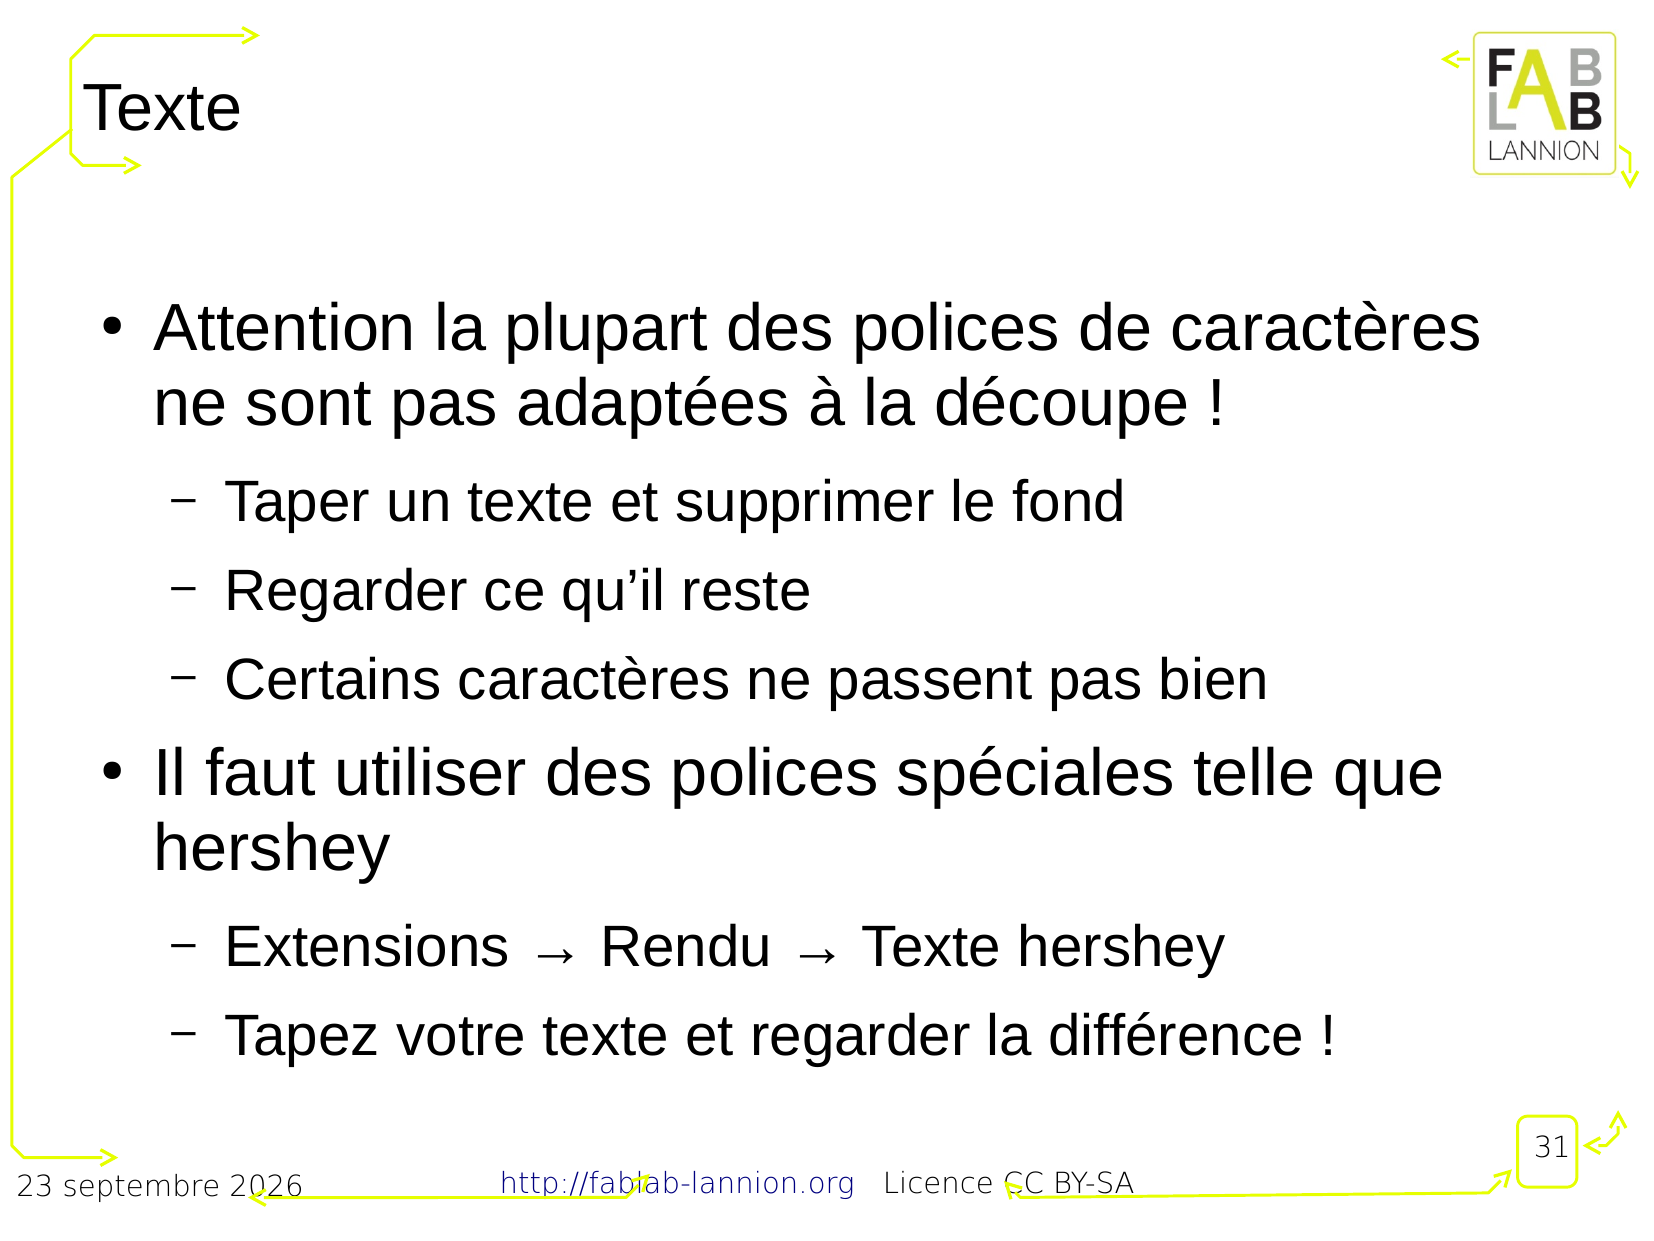

# Texte
Attention la plupart des polices de caractères ne sont pas adaptées à la découpe !
Taper un texte et supprimer le fond
Regarder ce qu’il reste
Certains caractères ne passent pas bien
Il faut utiliser des polices spéciales telle que hershey
Extensions → Rendu → Texte hershey
Tapez votre texte et regarder la différence !
31